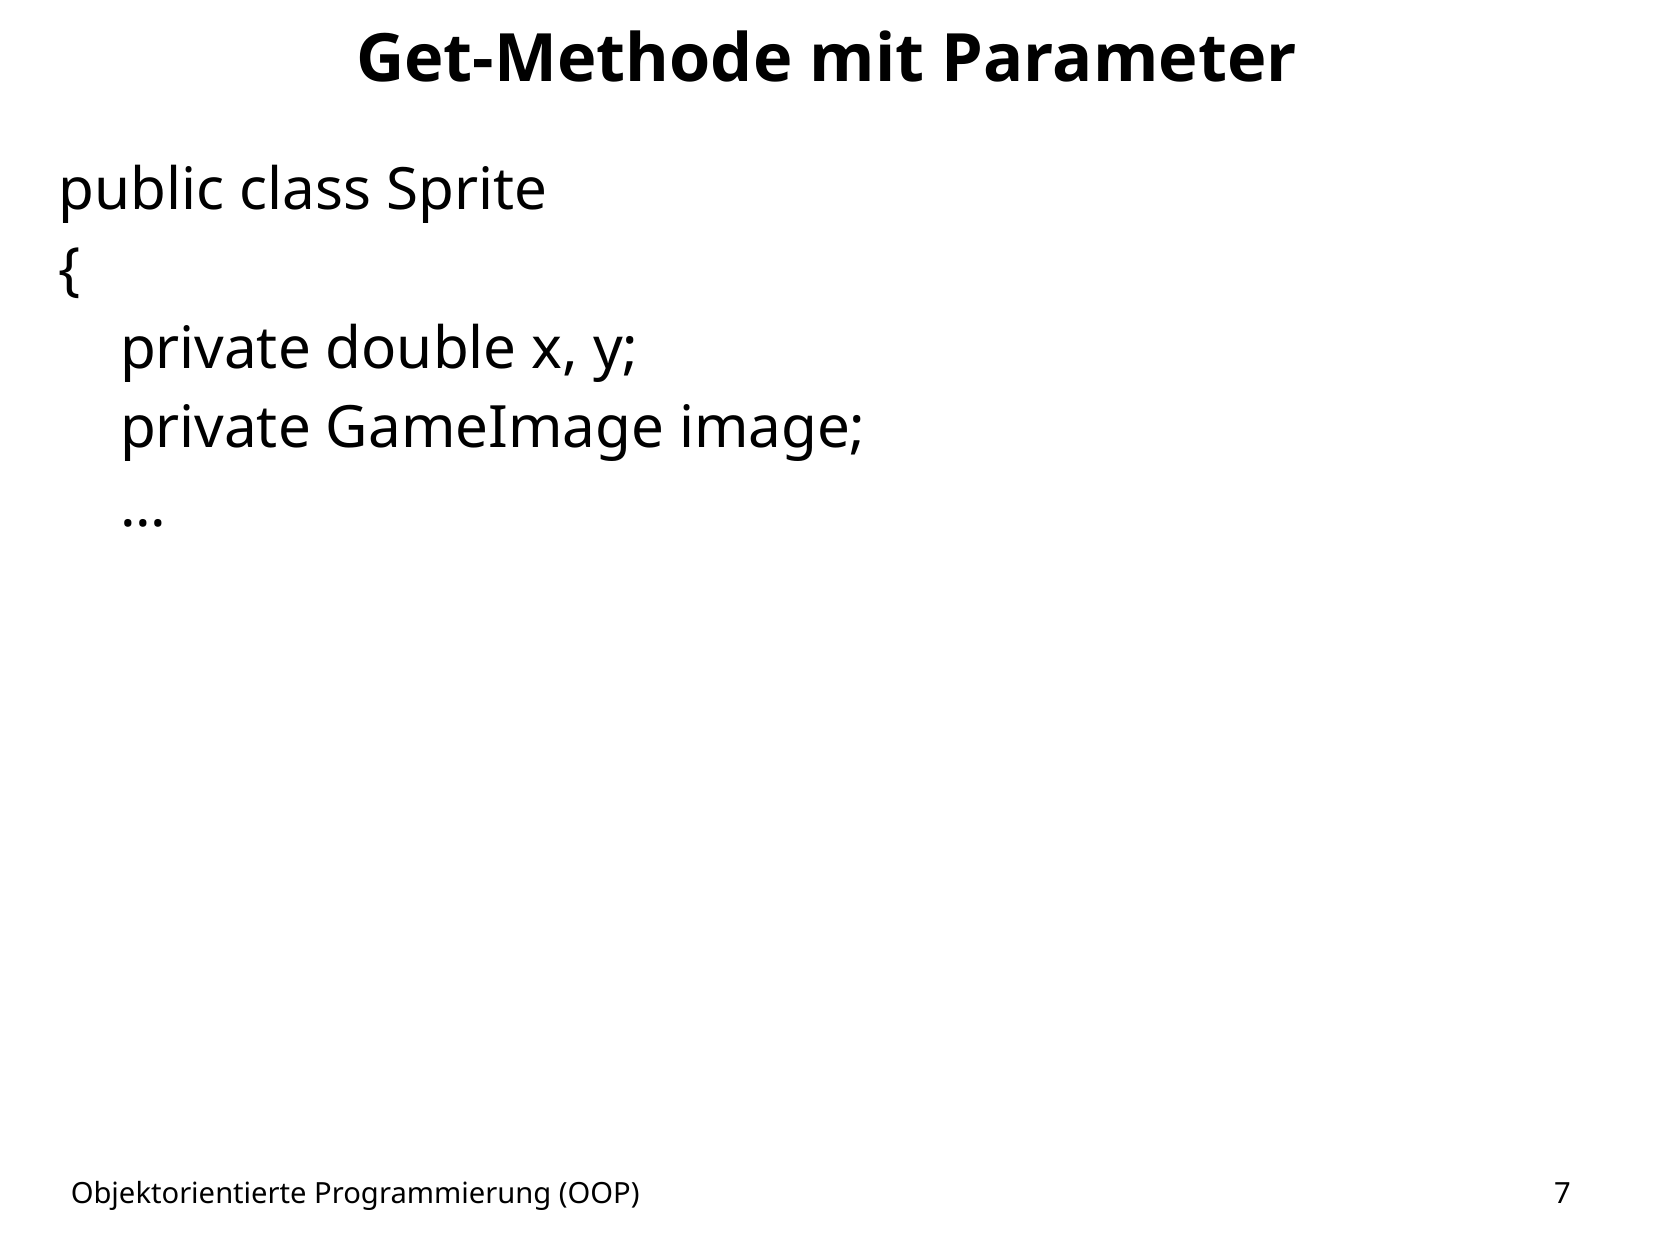

# Get-Methode mit Parameter
public class Sprite
{
 private double x, y;
 private GameImage image;
 ...
Objektorientierte Programmierung (OOP)
7